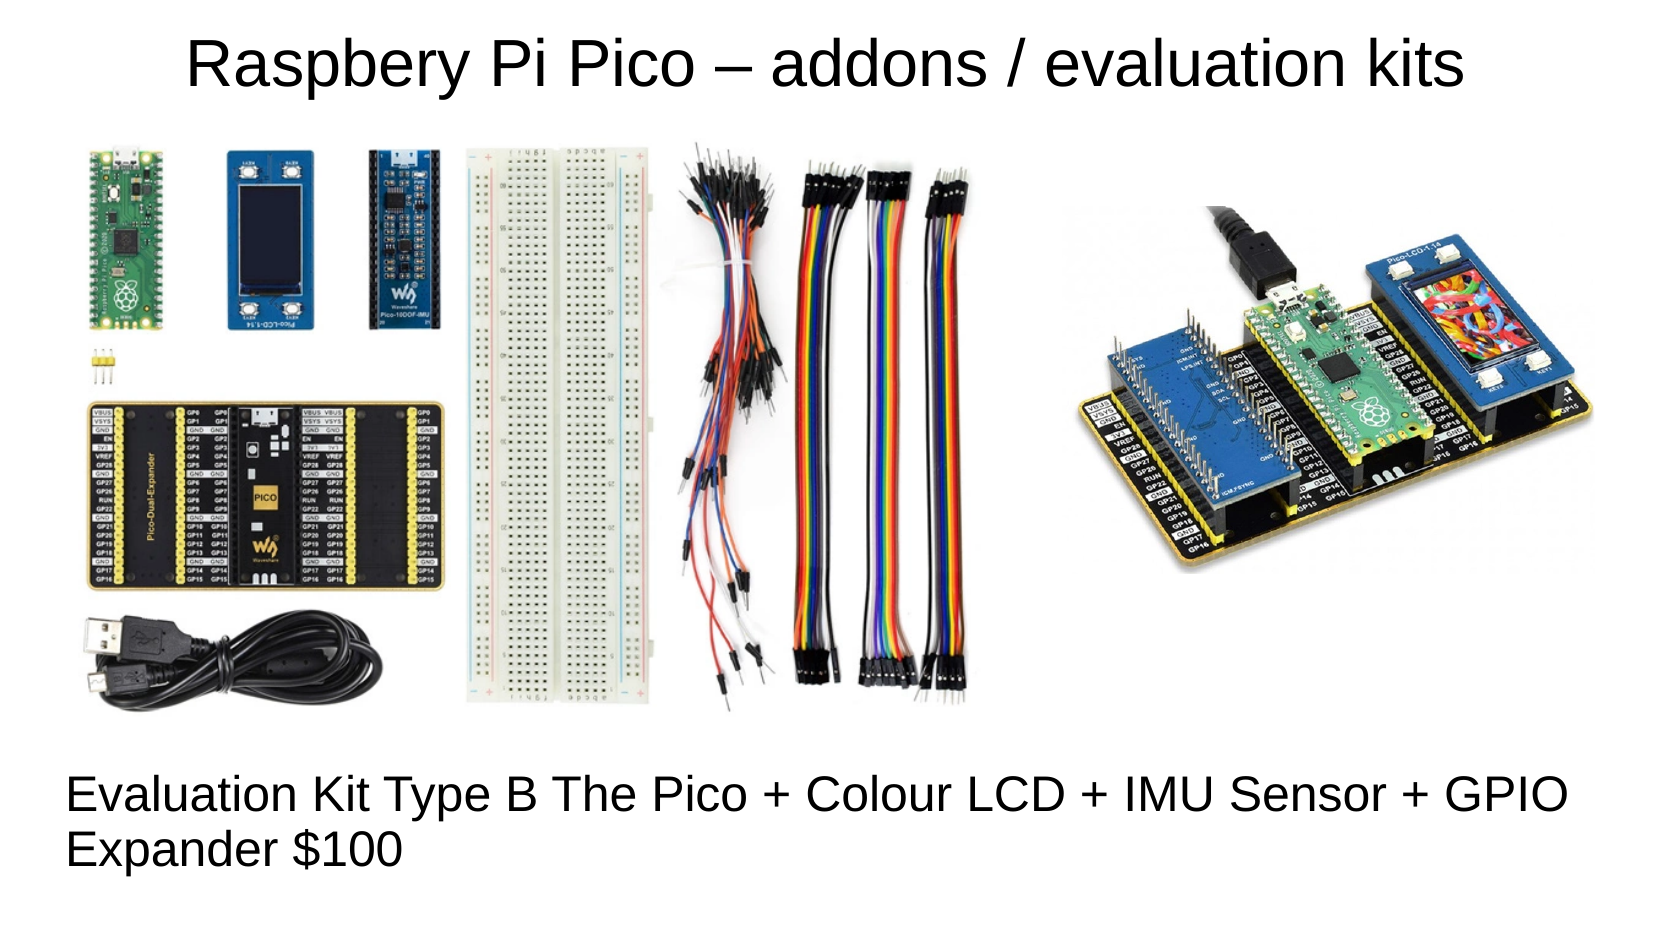

# Raspbery Pi Pico – addons / evaluation kits
Evaluation Kit Type B The Pico + Colour LCD + IMU Sensor + GPIO Expander $100